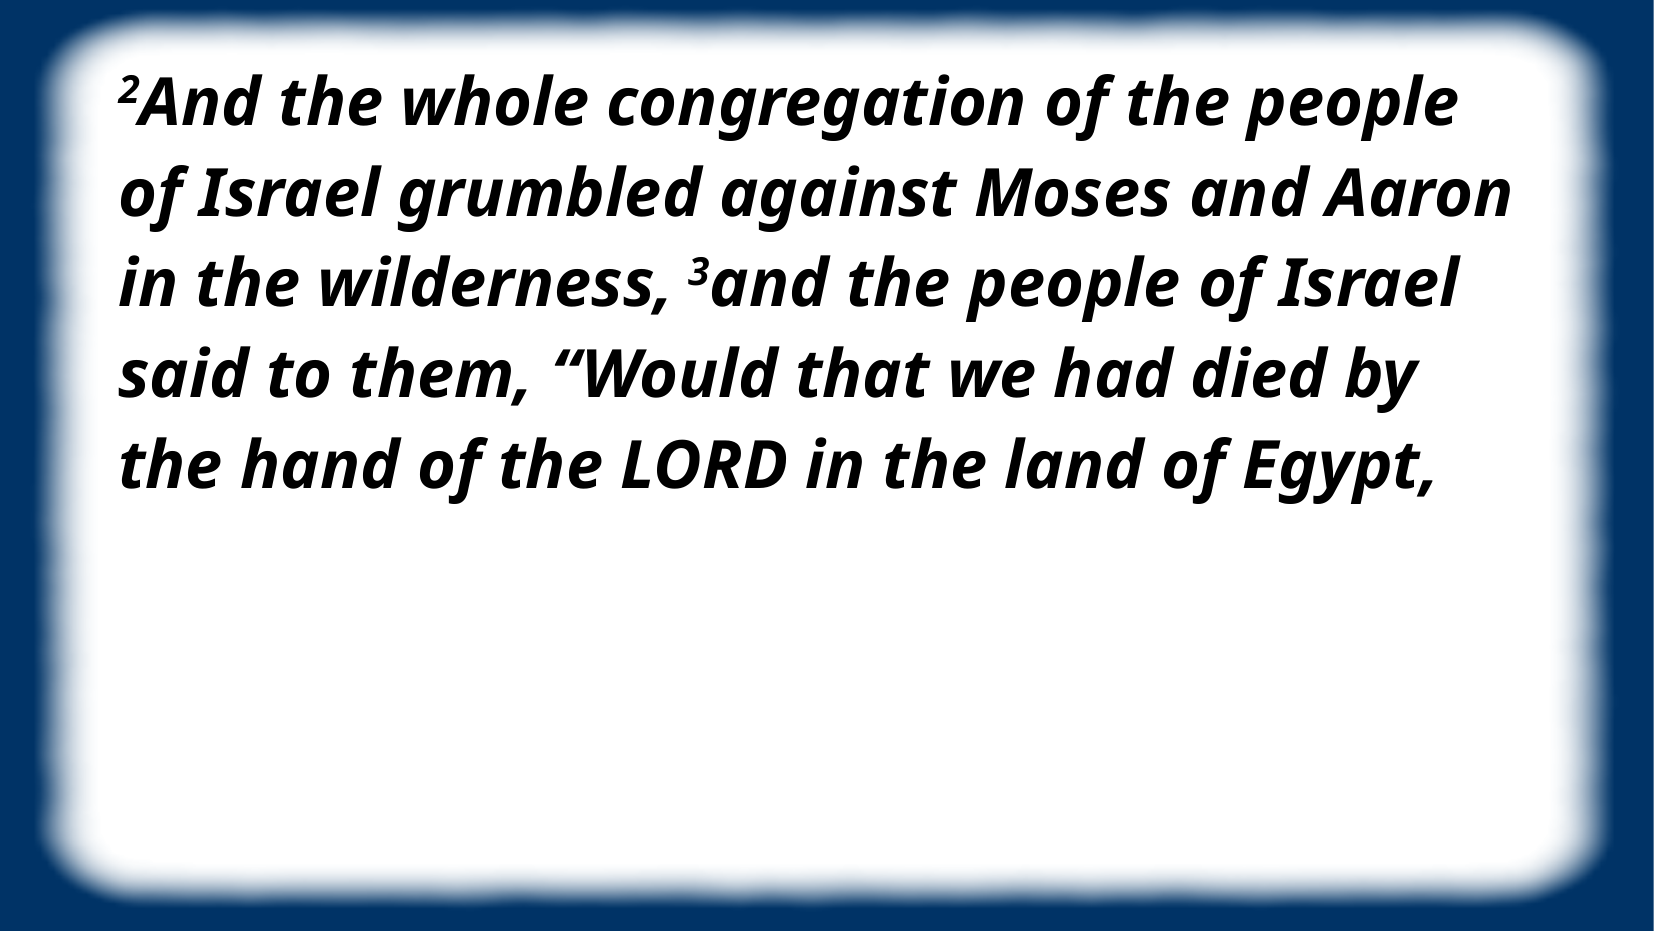

2And the whole congregation of the people of Israel grumbled against Moses and Aaron in the wilderness, 3and the people of Israel said to them, “Would that we had died by the hand of the LORD in the land of Egypt,